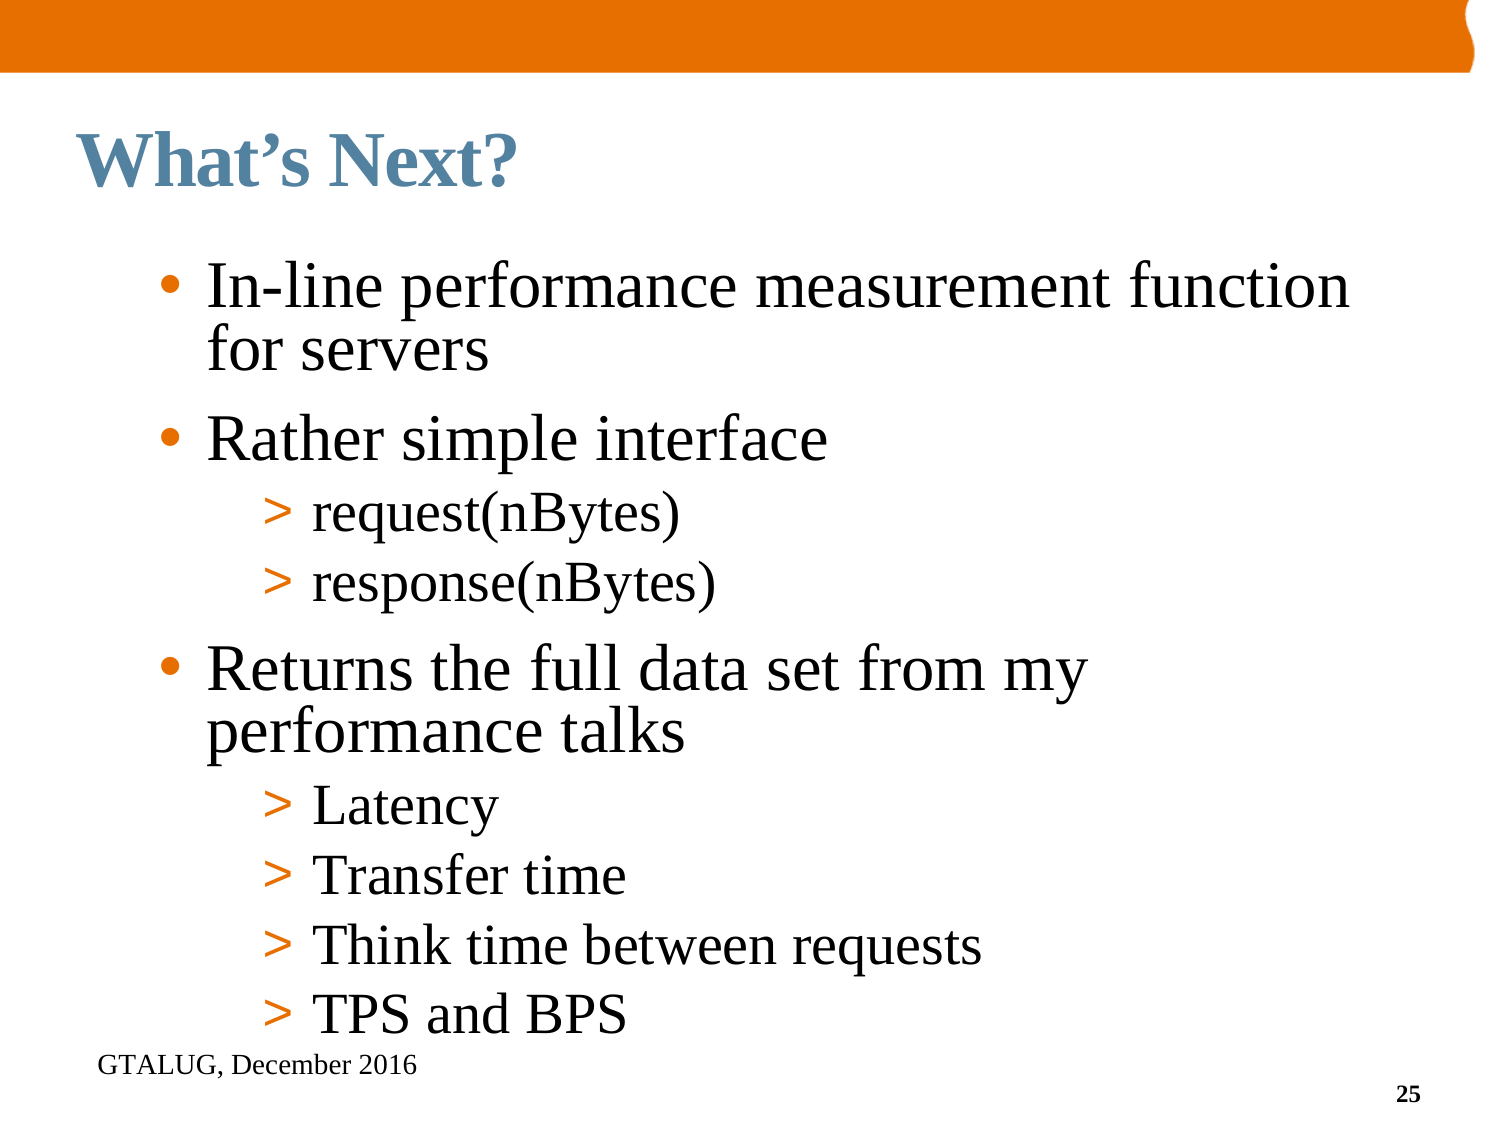

# What’s Next?
In-line performance measurement function for servers
Rather simple interface
request(nBytes)
response(nBytes)
Returns the full data set from my performance talks
Latency
Transfer time
Think time between requests
TPS and BPS